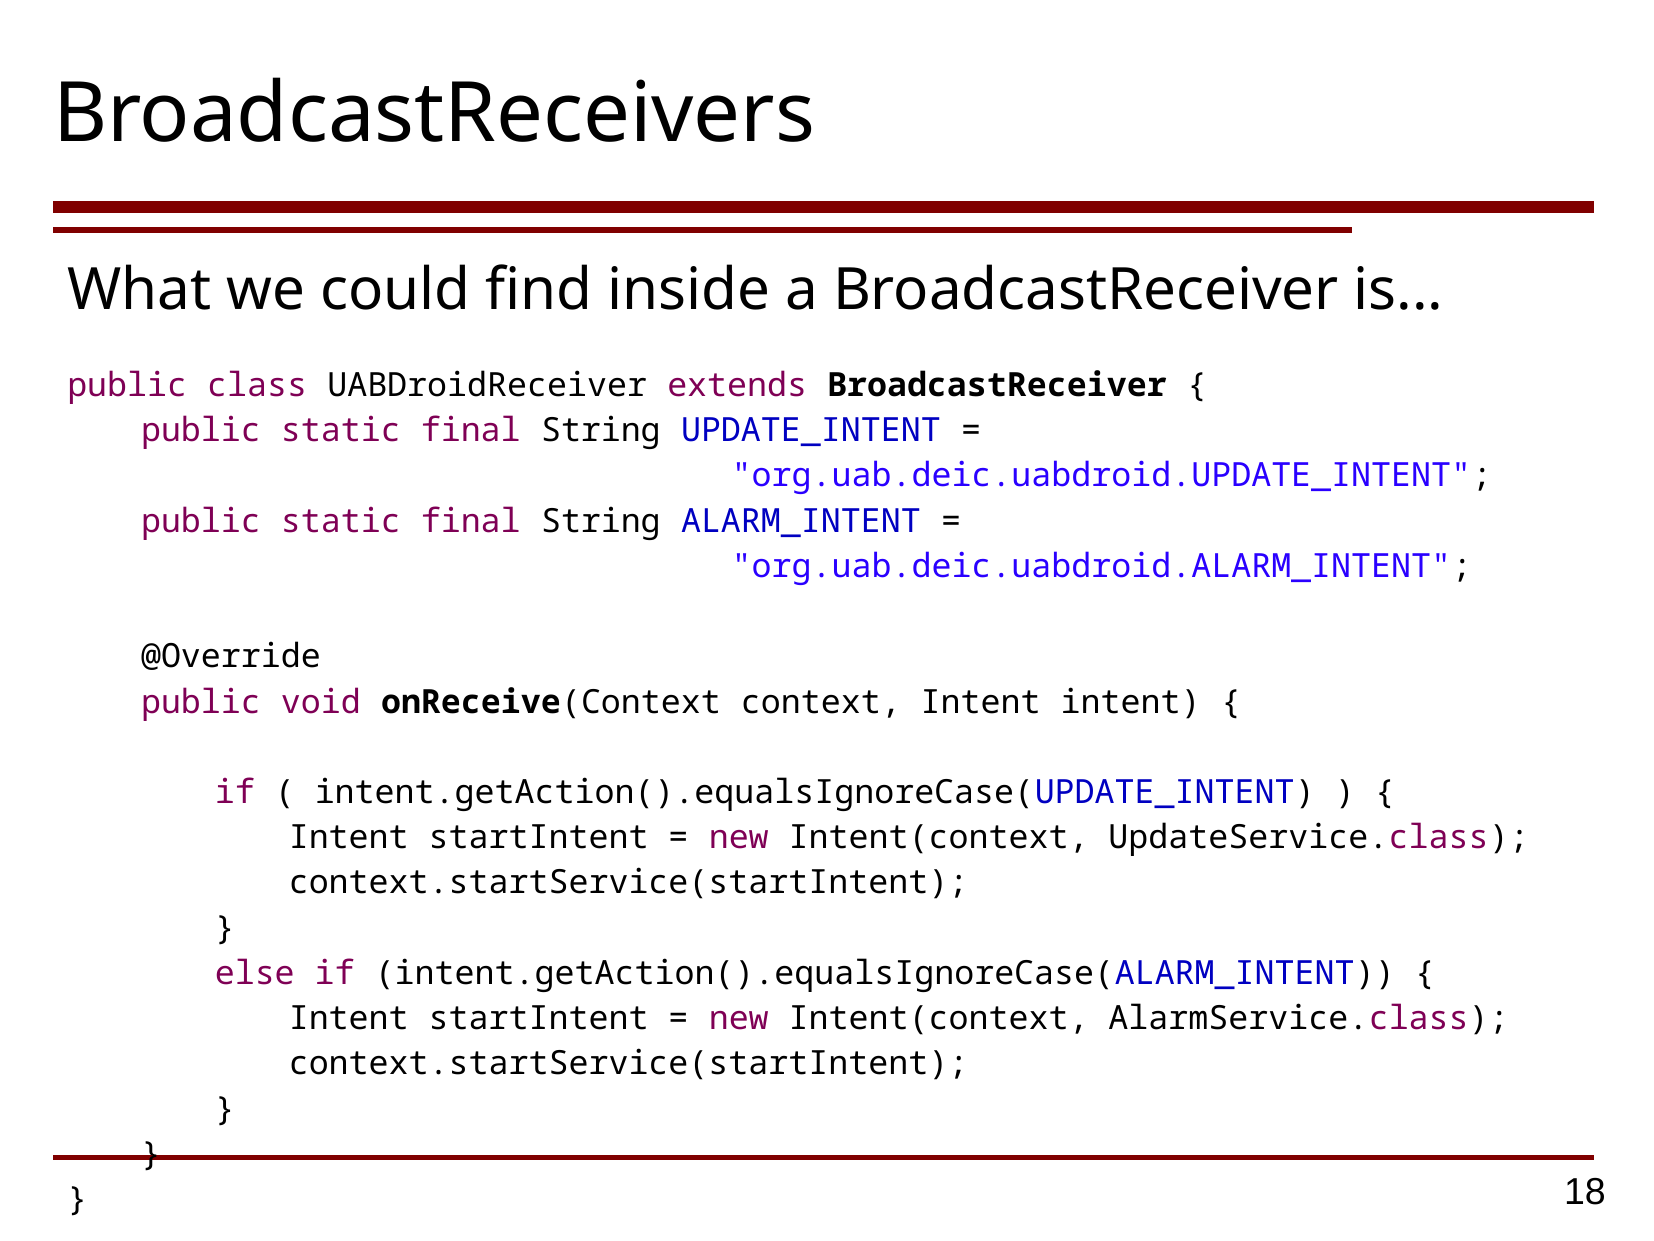

# BroadcastReceivers
What we could find inside a BroadcastReceiver is...
public class UABDroidReceiver extends BroadcastReceiver {
	public static final String UPDATE_INTENT =
									"org.uab.deic.uabdroid.UPDATE_INTENT";
	public static final String ALARM_INTENT =
									"org.uab.deic.uabdroid.ALARM_INTENT";
	@Override
	public void onReceive(Context context, Intent intent) {
		if ( intent.getAction().equalsIgnoreCase(UPDATE_INTENT) ) {
			Intent startIntent = new Intent(context, UpdateService.class);
			context.startService(startIntent);
		}
		else if (intent.getAction().equalsIgnoreCase(ALARM_INTENT)) {
			Intent startIntent = new Intent(context, AlarmService.class);
			context.startService(startIntent);
		}
	}
}